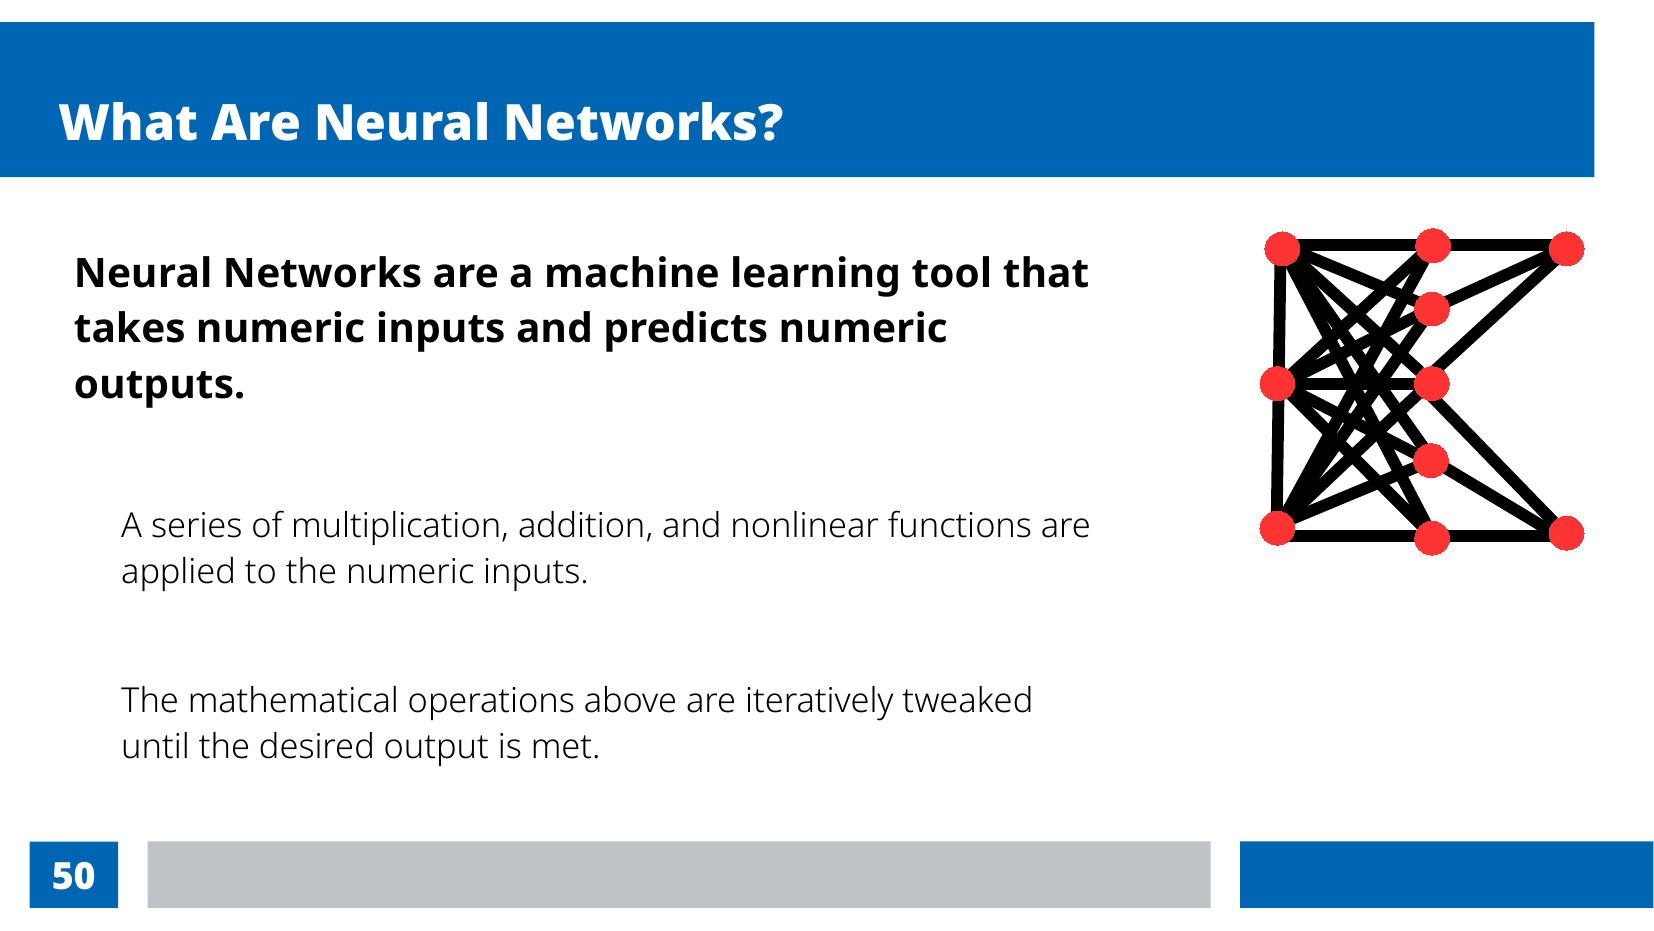

# What Are Neural Networks?
Neural Networks are a machine learning tool that takes numeric inputs and predicts numeric outputs.
A series of multiplication, addition, and nonlinear functions are applied to the numeric inputs.
The mathematical operations above are iteratively tweaked until the desired output is met.
50